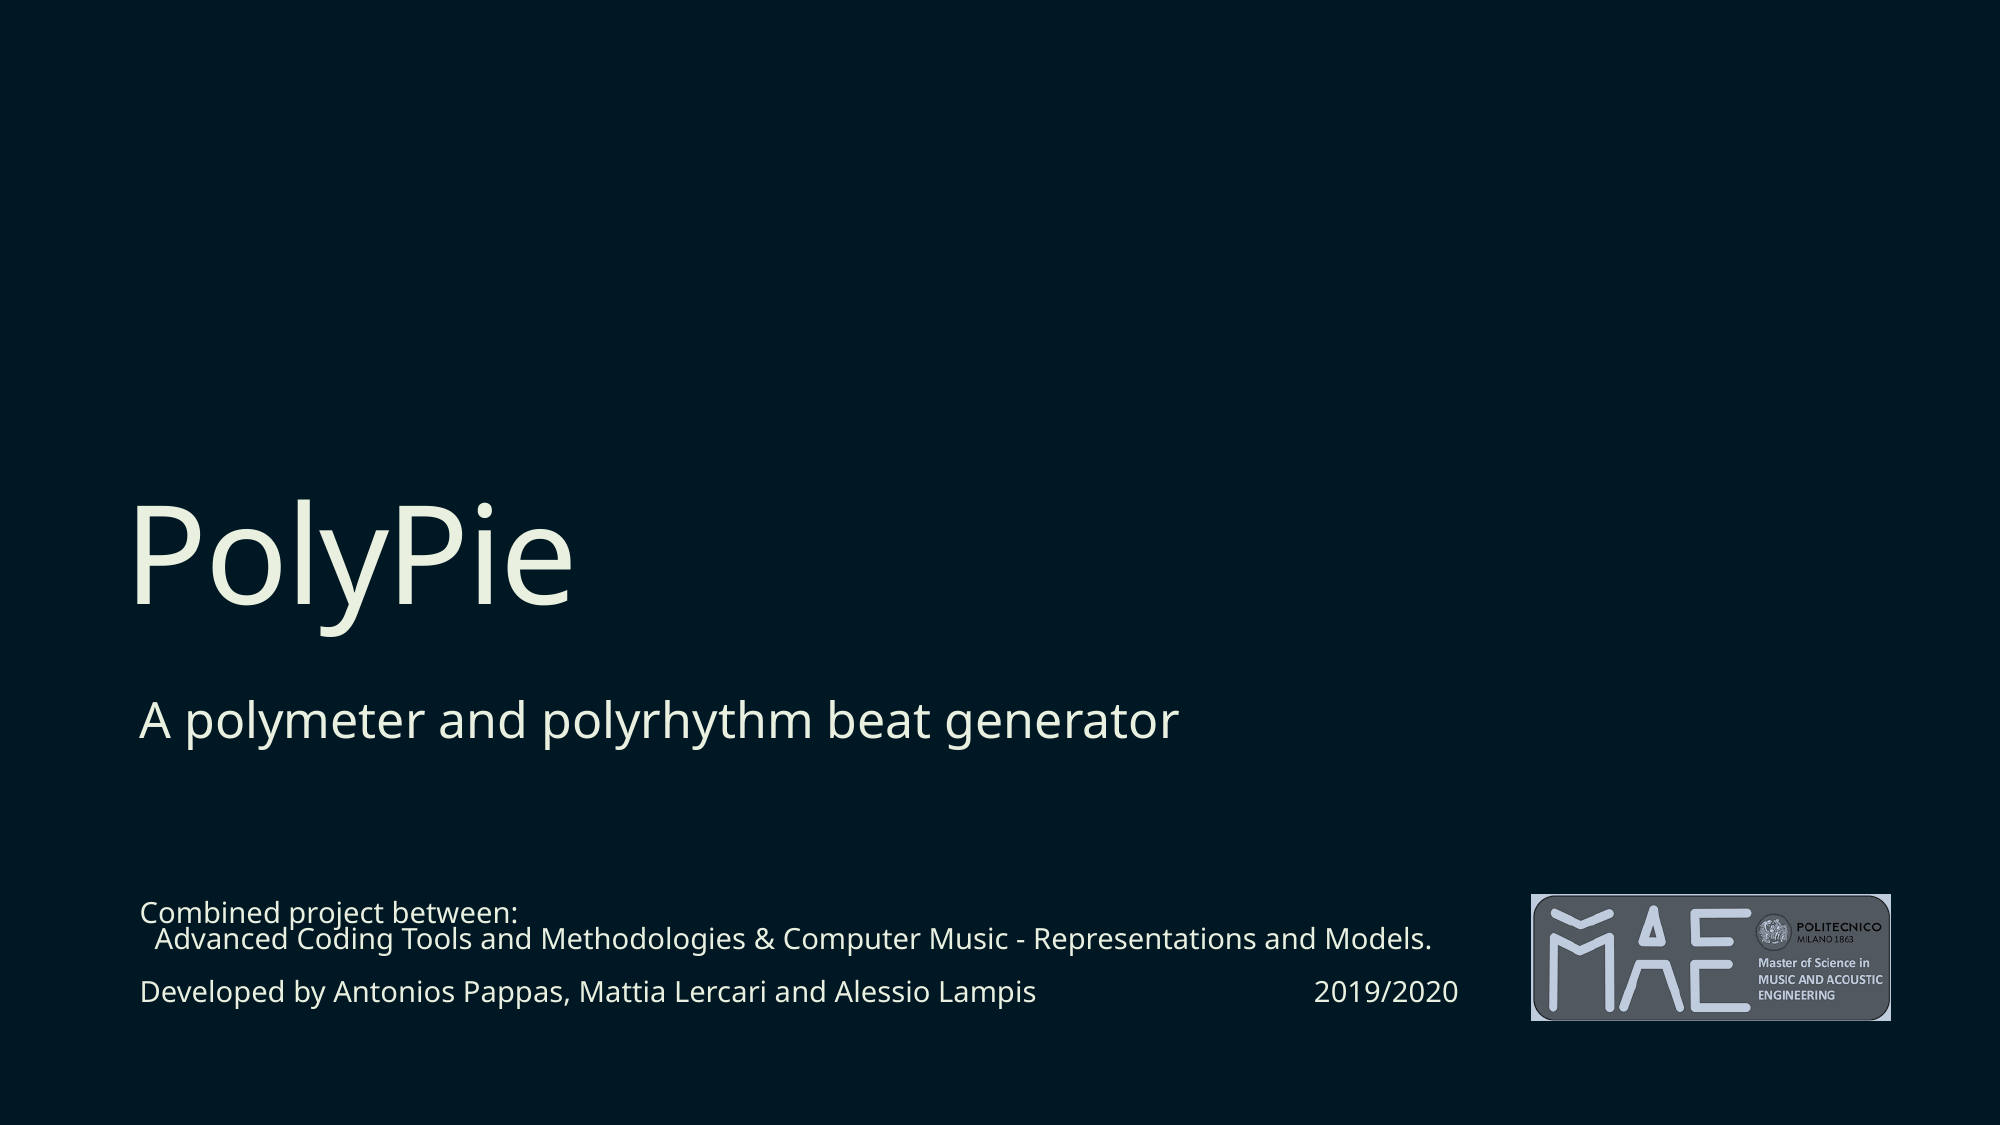

PolyPie
A polymeter and polyrhythm beat generator
Combined project between:
Advanced Coding Tools and Methodologies & Computer Music - Representations and Models.
Developed by Antonios Pappas, Mattia Lercari and Alessio Lampis 2019/2020